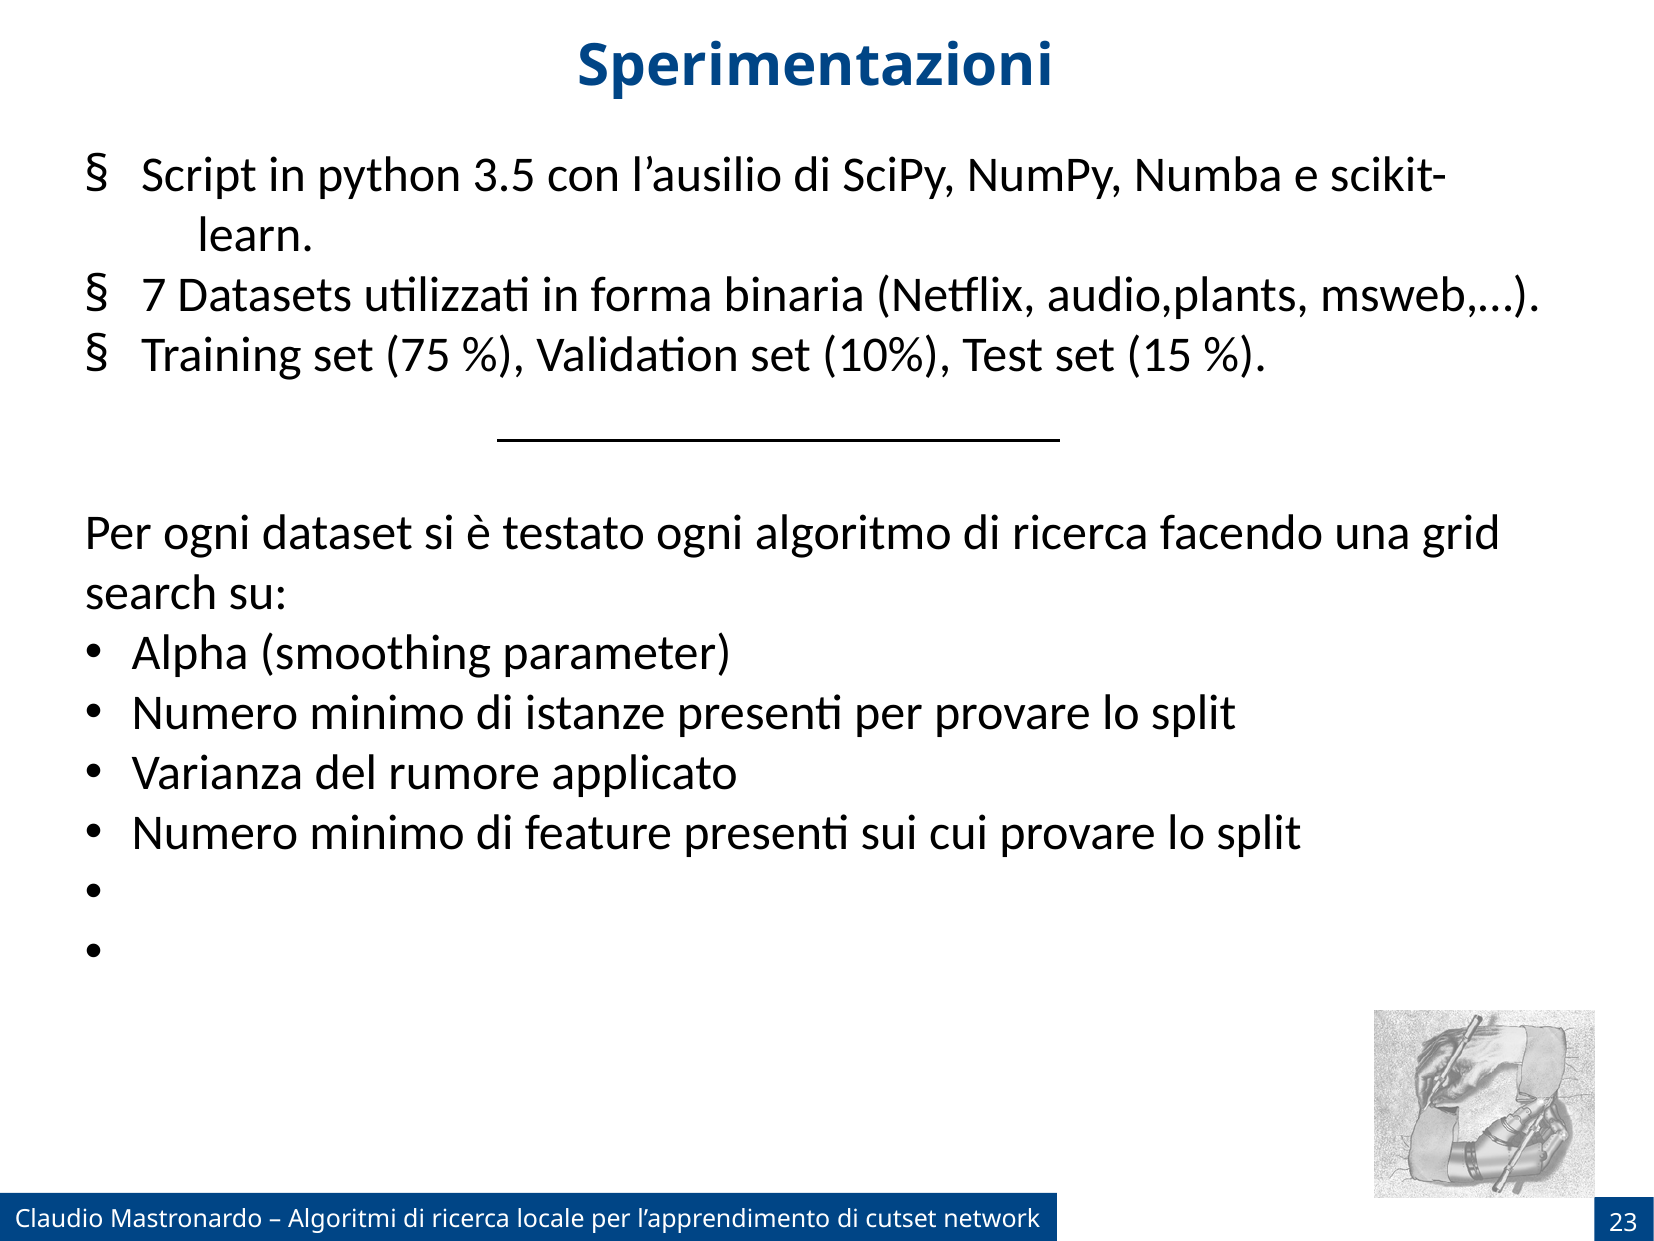

# Sperimentazioni
Script in python 3.5 con l’ausilio di SciPy, NumPy, Numba e scikit-learn.
7 Datasets utilizzati in forma binaria (Netflix, audio,plants, msweb,…).
Training set (75 %), Validation set (10%), Test set (15 %).
Per ogni dataset si è testato ogni algoritmo di ricerca facendo una grid search su:
Alpha (smoothing parameter)
Numero minimo di istanze presenti per provare lo split
Varianza del rumore applicato
Numero minimo di feature presenti sui cui provare lo split